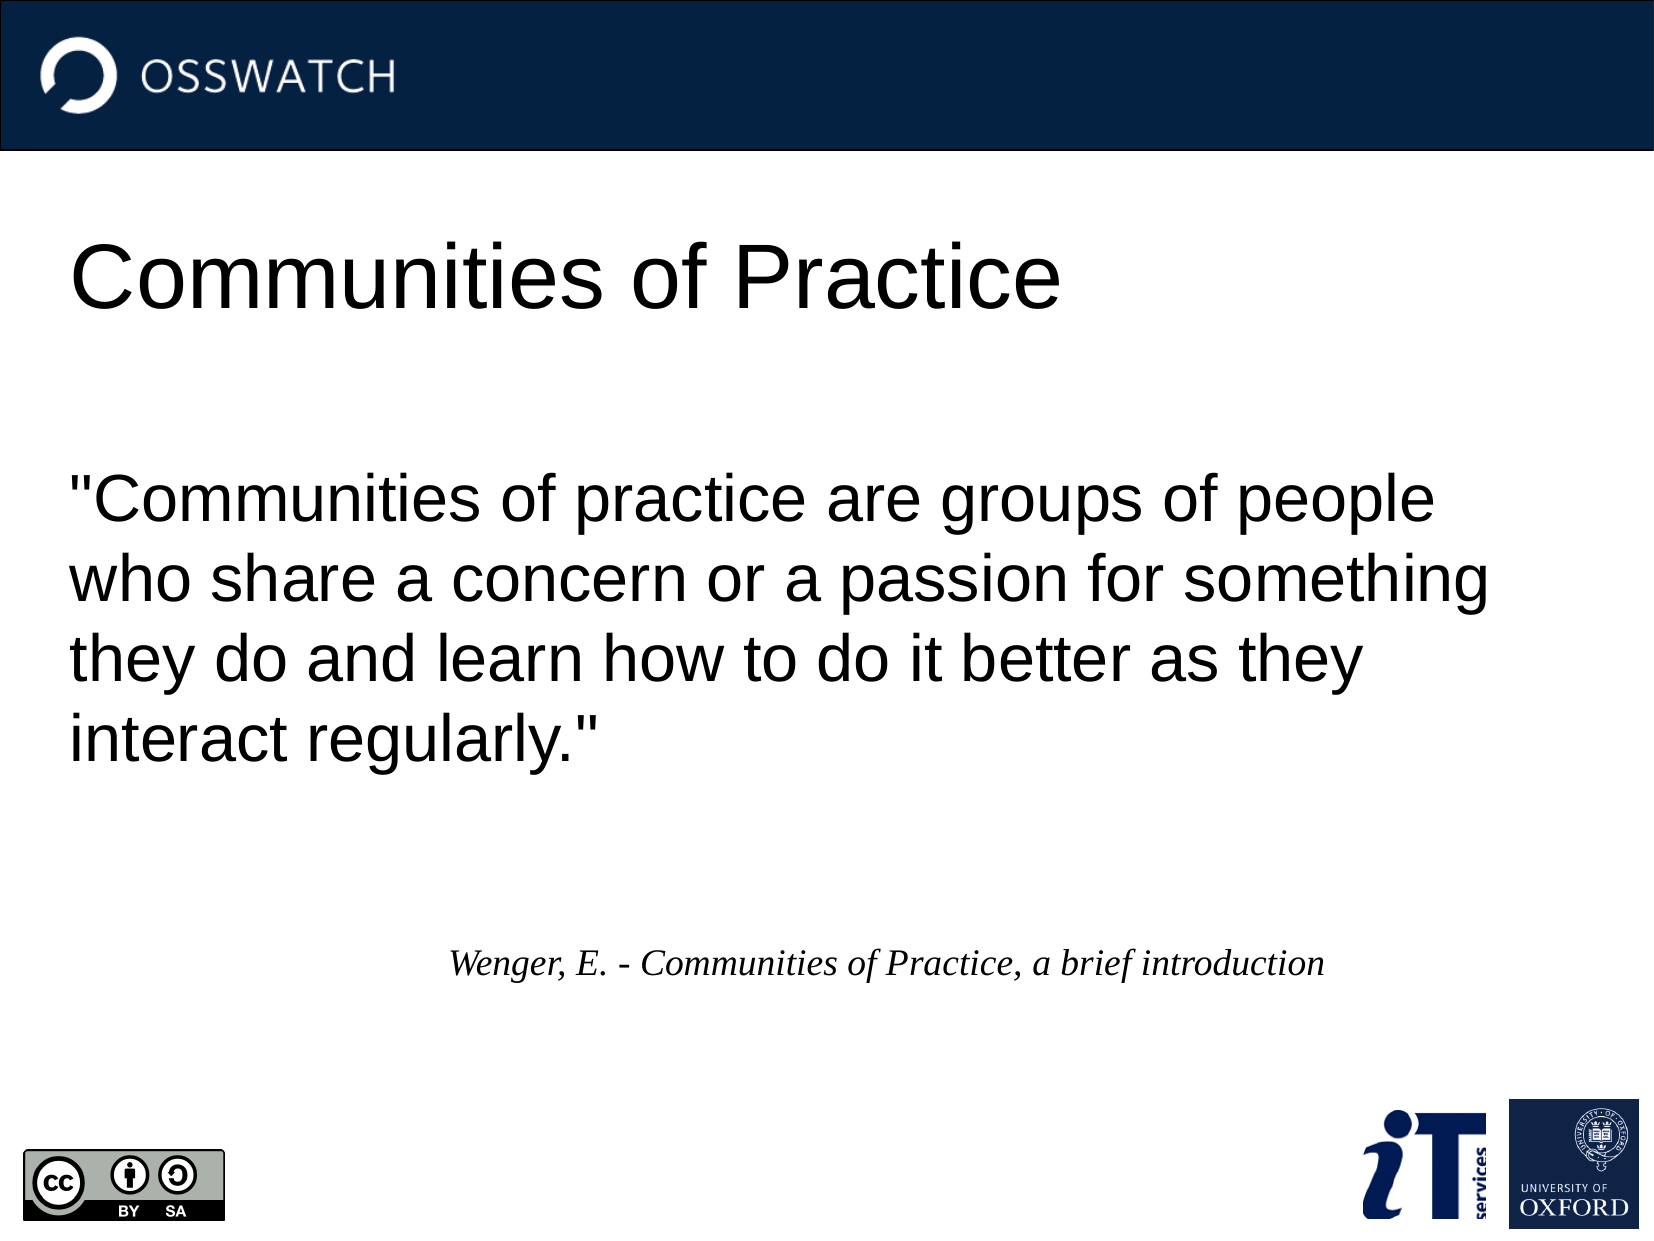

Communities of Practice
"Communities of practice are groups of people who share a concern or a passion for something they do and learn how to do it better as they interact regularly."
Wenger, E. - Communities of Practice, a brief introduction